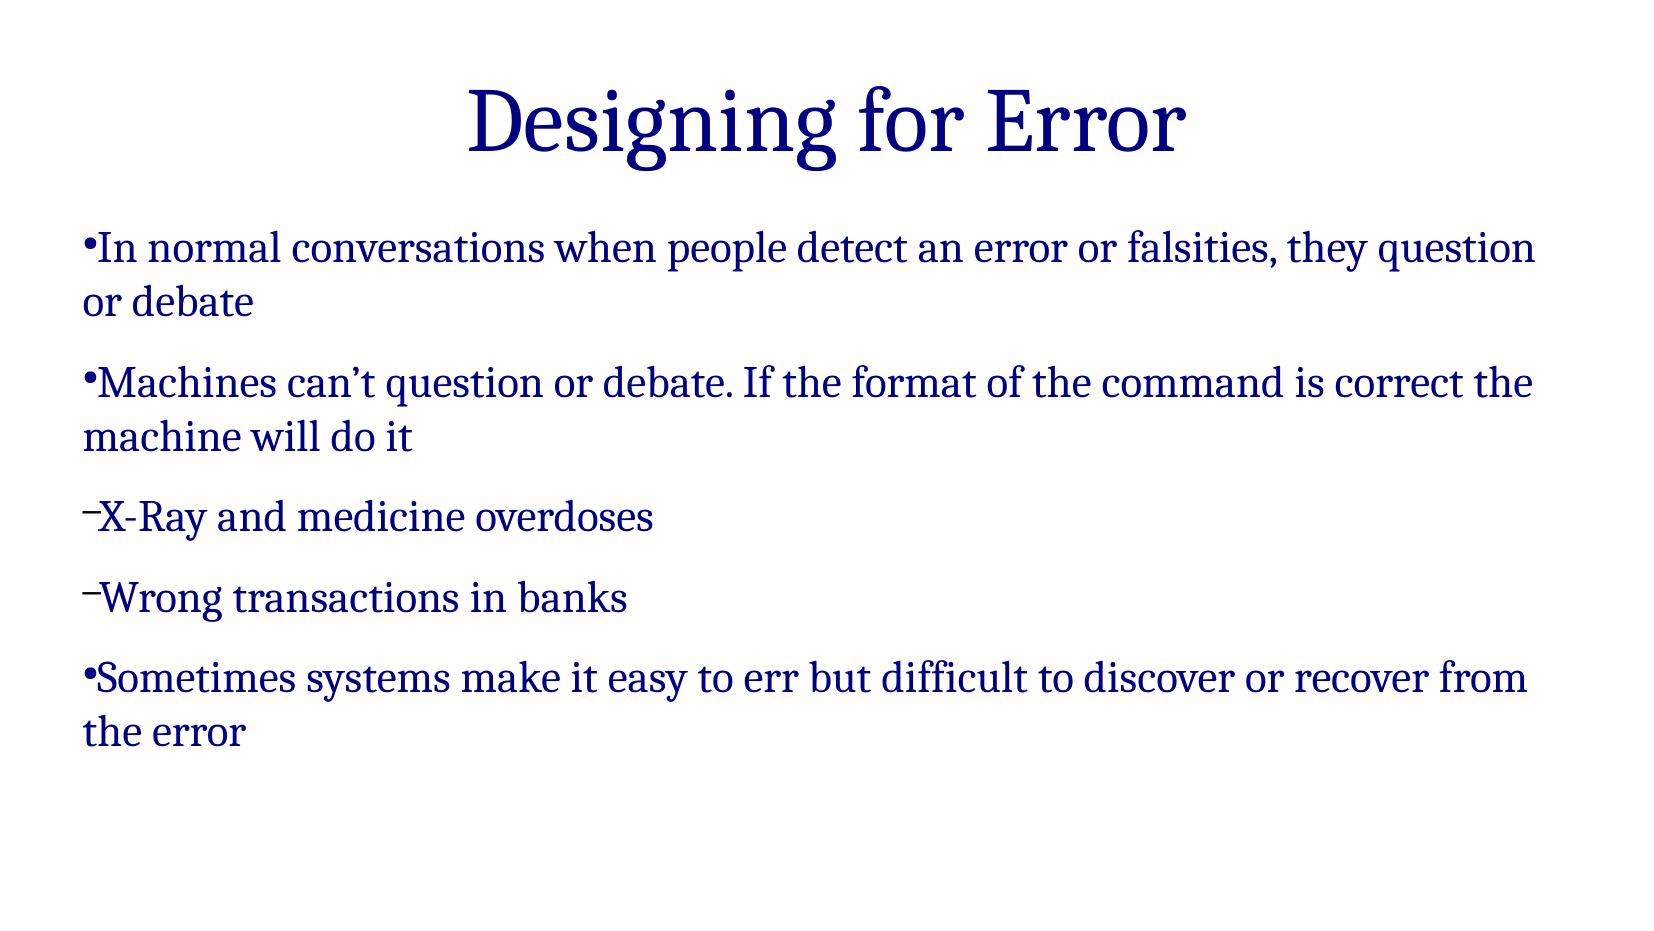

# Designing for Error
In normal conversations when people detect an error or falsities, they question or debate
Machines can’t question or debate. If the format of the command is correct the machine will do it
X-Ray and medicine overdoses
Wrong transactions in banks
Sometimes systems make it easy to err but difficult to discover or recover from the error